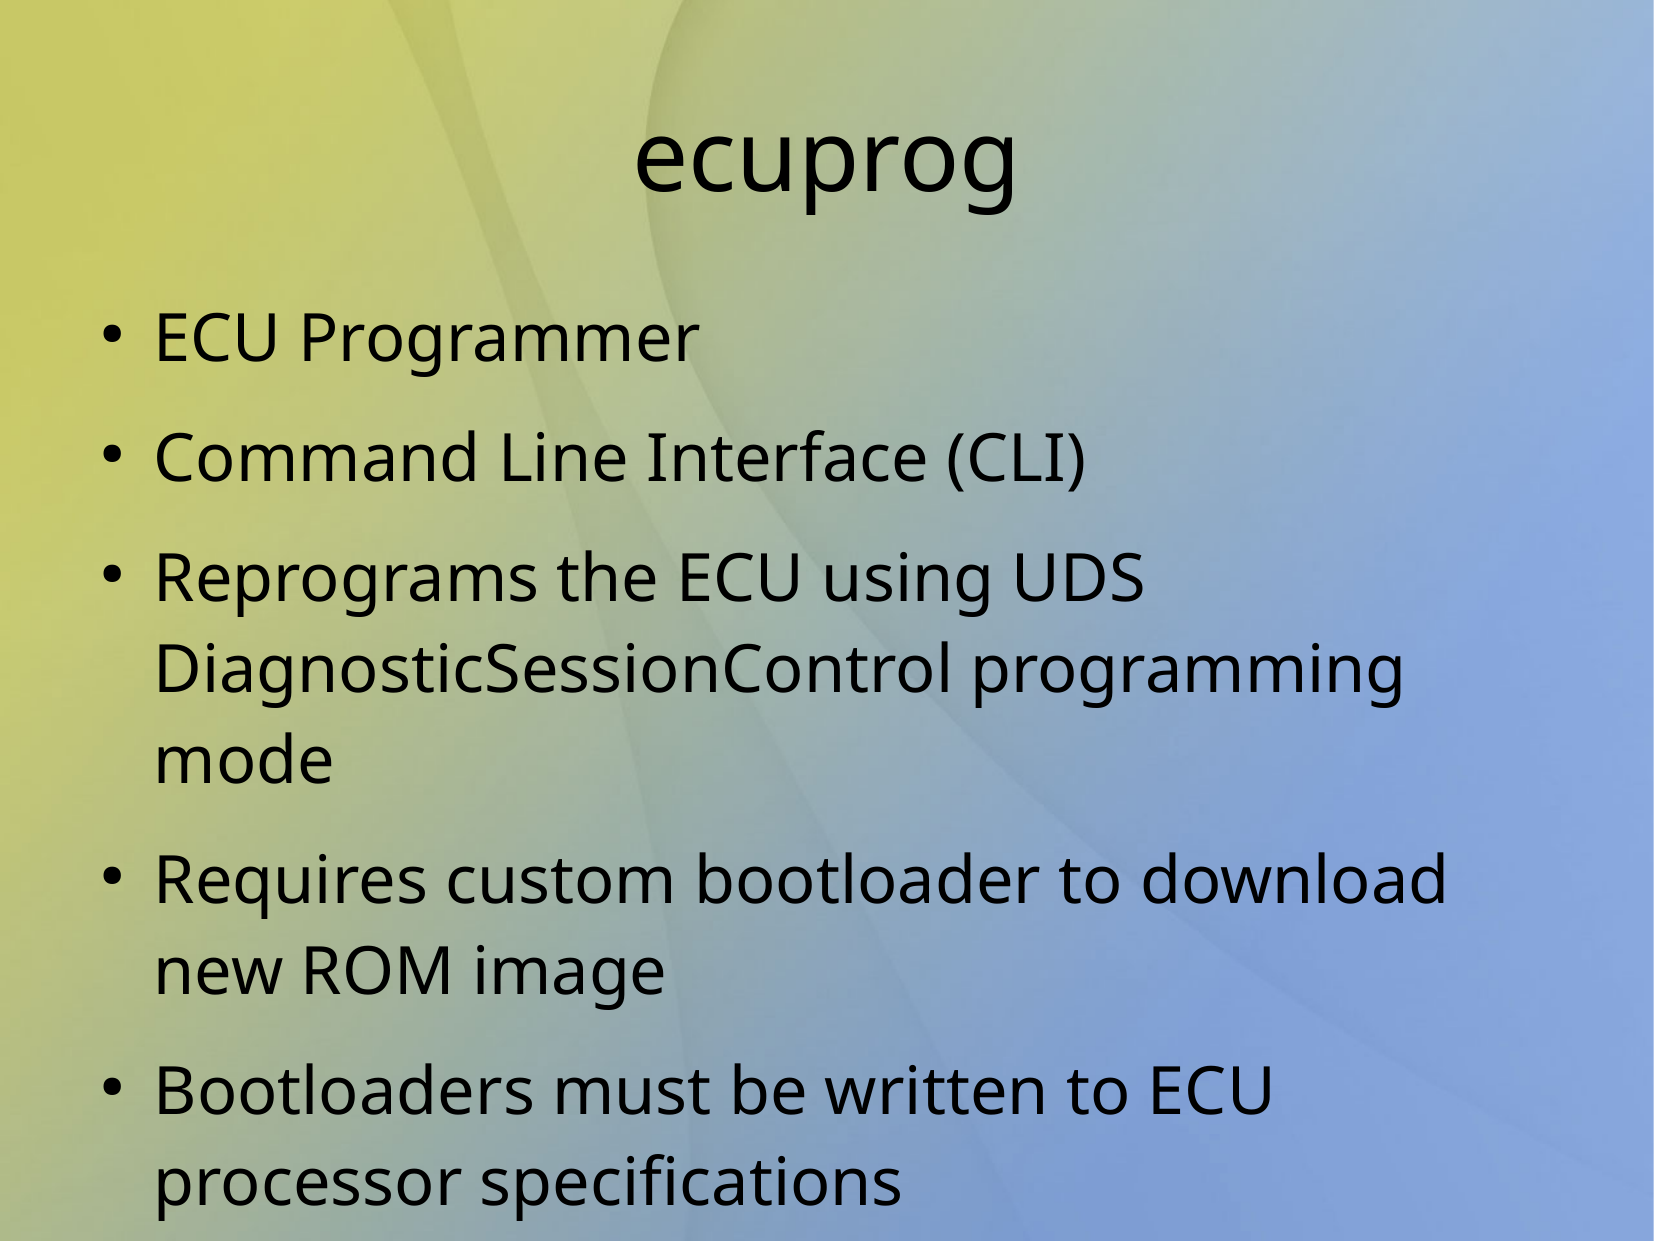

# ecuprog
ECU Programmer
Command Line Interface (CLI)
Reprograms the ECU using UDS DiagnosticSessionControl programming mode
Requires custom bootloader to download new ROM image
Bootloaders must be written to ECU processor specifications